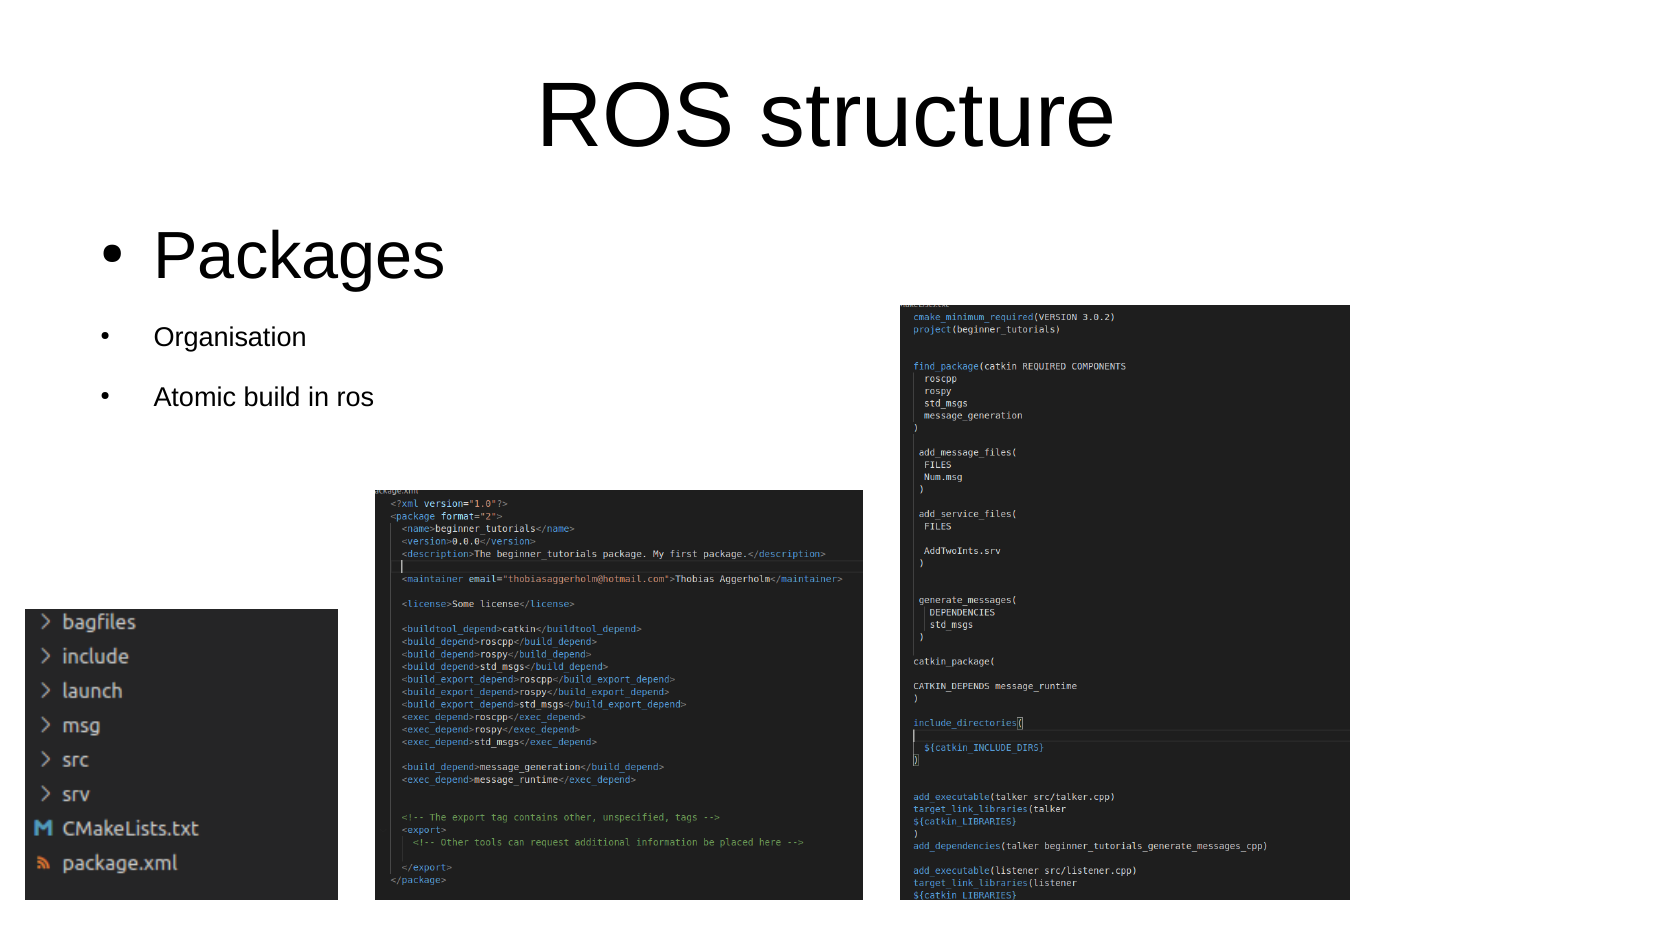

# ROS structure
Packages
Organisation
Atomic build in ros